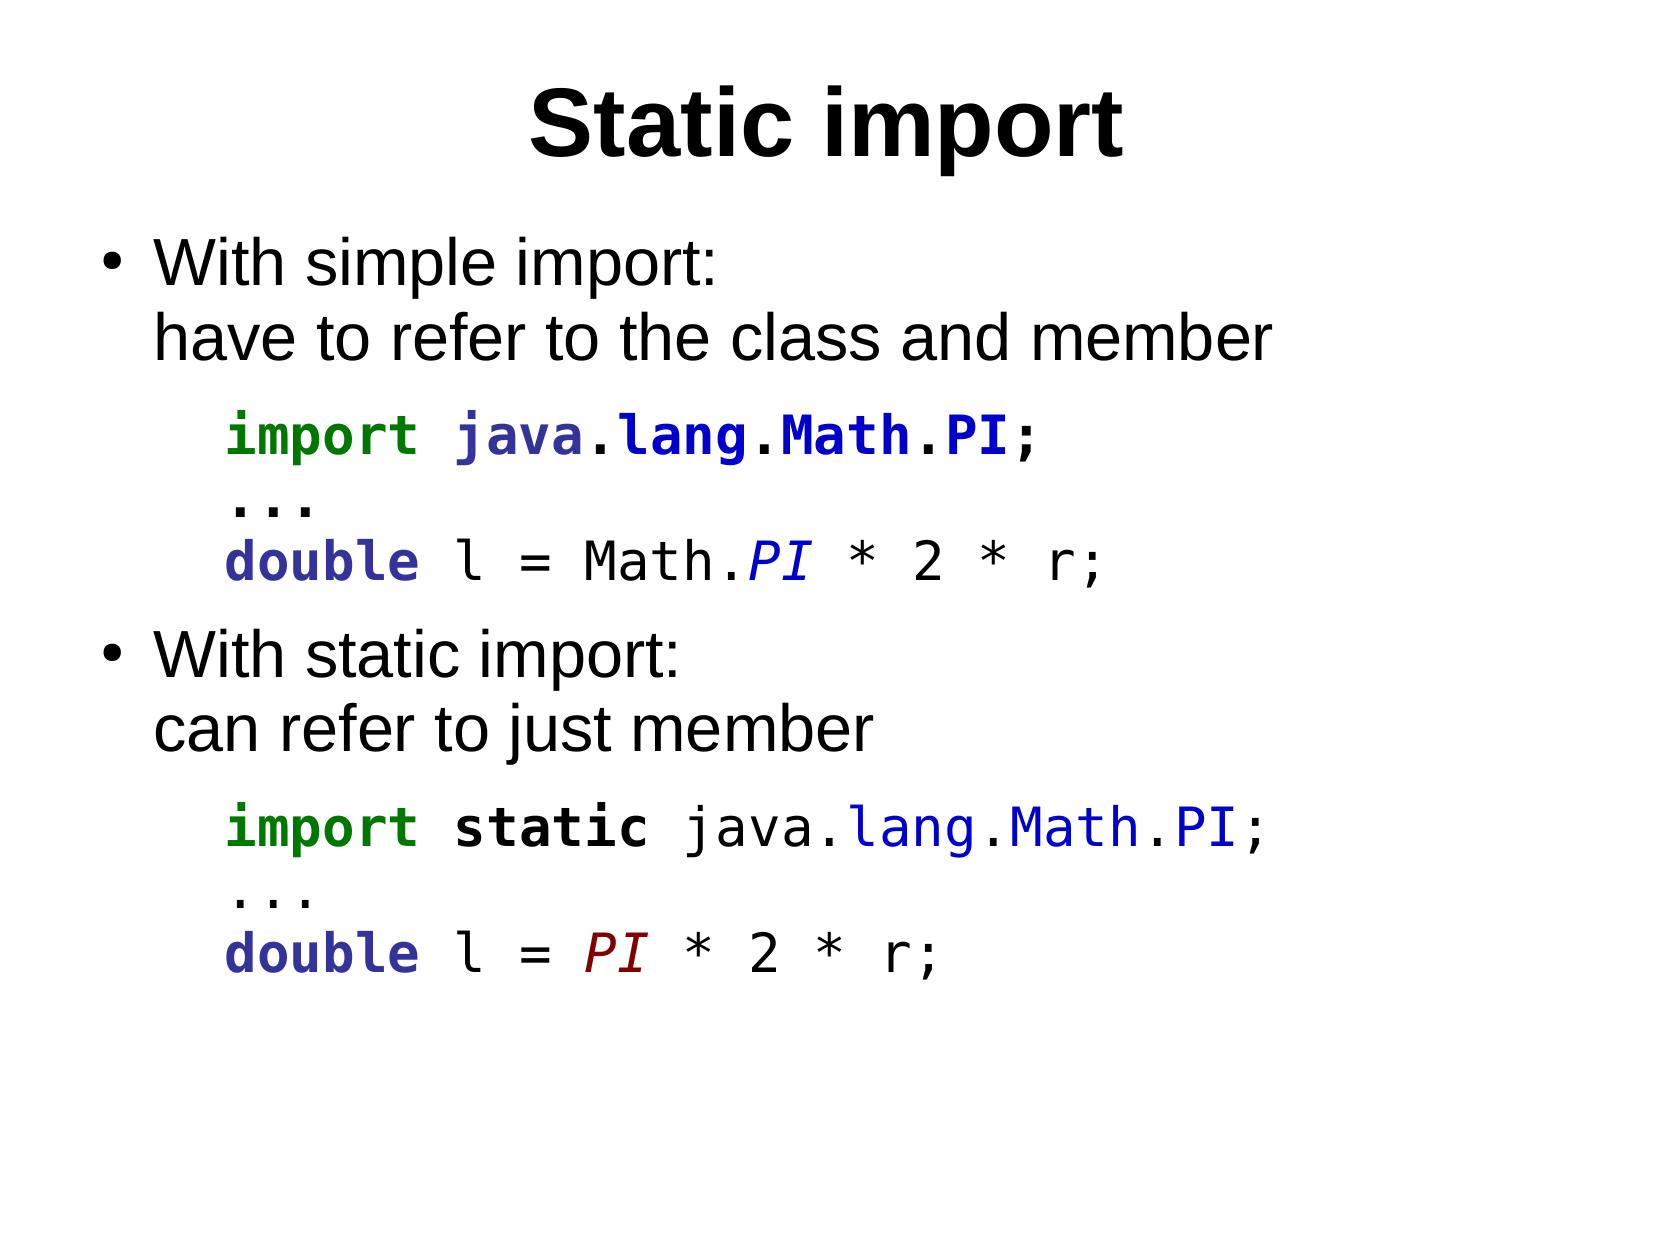

# Static import
With simple import:
have to refer to the class and member
import java.lang.Math.PI;
...
double l = Math.PI * 2 * r;
With static import:
can refer to just member
import static java.lang.Math.PI;
...
double l = PI * 2 * r;